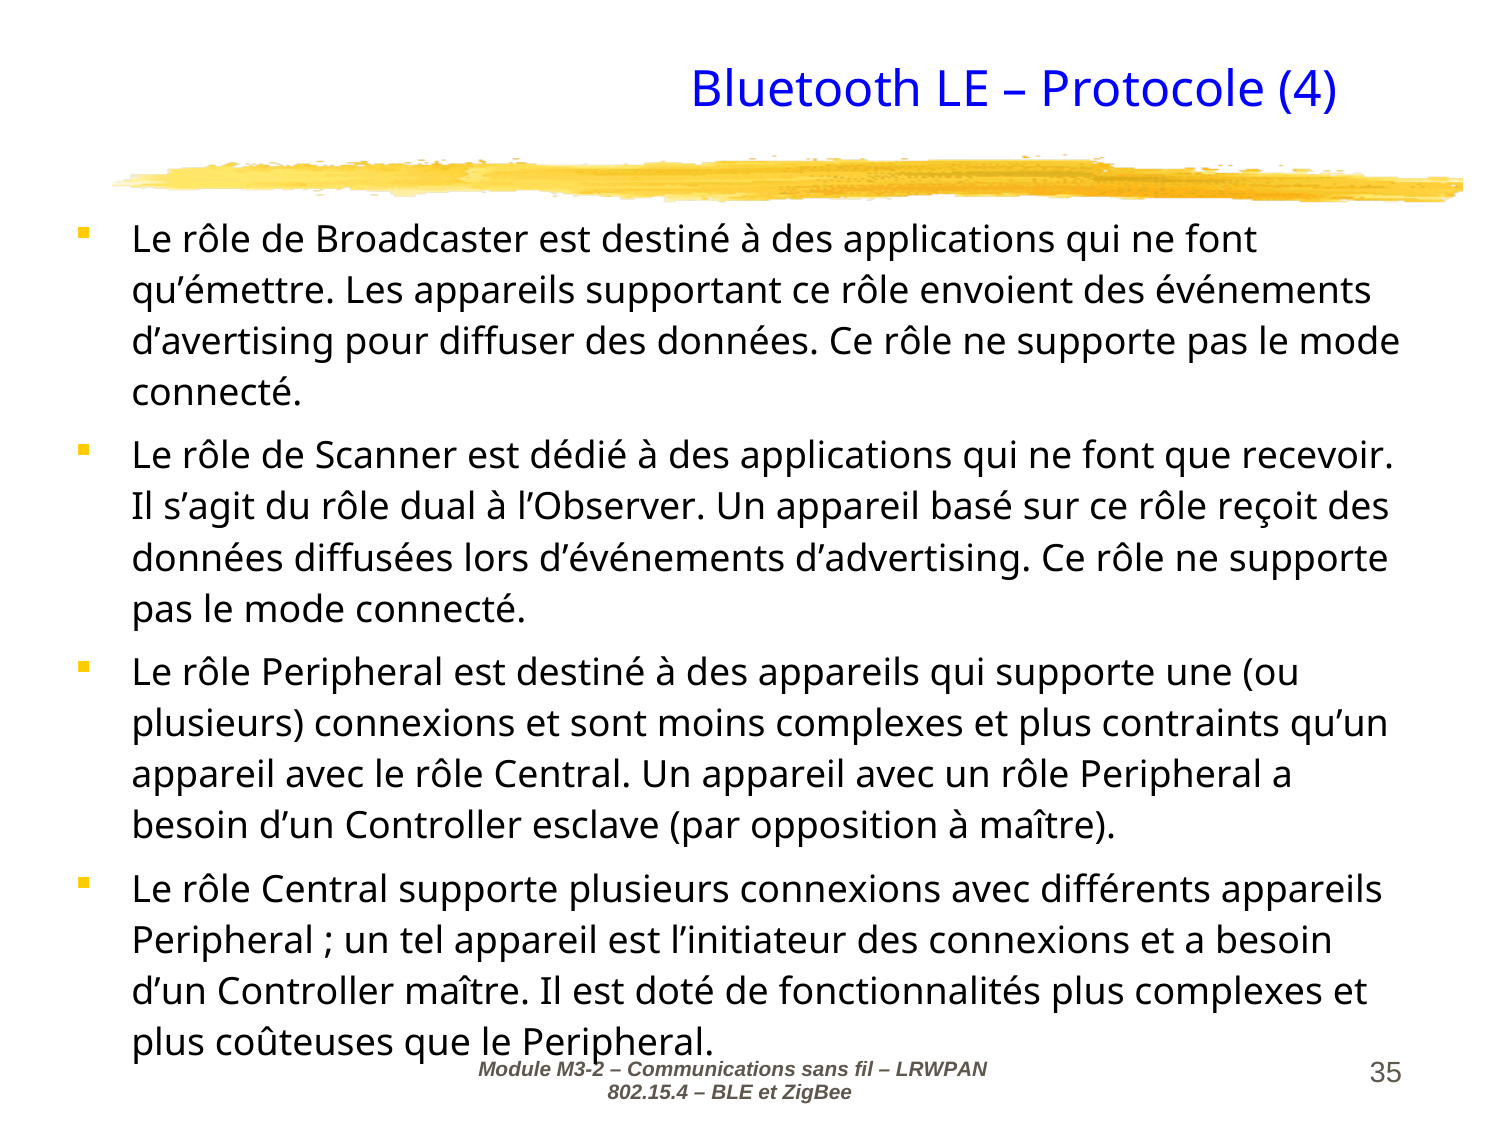

# Bluetooth LE – Protocole (4)
Le rôle de Broadcaster est destiné à des applications qui ne font qu’émettre. Les appareils supportant ce rôle envoient des événements d’avertising pour diffuser des données. Ce rôle ne supporte pas le mode connecté.
Le rôle de Scanner est dédié à des applications qui ne font que recevoir. Il s’agit du rôle dual à l’Observer. Un appareil basé sur ce rôle reçoit des données diffusées lors d’événements d’advertising. Ce rôle ne supporte pas le mode connecté.
Le rôle Peripheral est destiné à des appareils qui supporte une (ou plusieurs) connexions et sont moins complexes et plus contraints qu’un appareil avec le rôle Central. Un appareil avec un rôle Peripheral a besoin d’un Controller esclave (par opposition à maître).
Le rôle Central supporte plusieurs connexions avec différents appareils Peripheral ; un tel appareil est l’initiateur des connexions et a besoin d’un Controller maître. Il est doté de fonctionnalités plus complexes et plus coûteuses que le Peripheral.
35